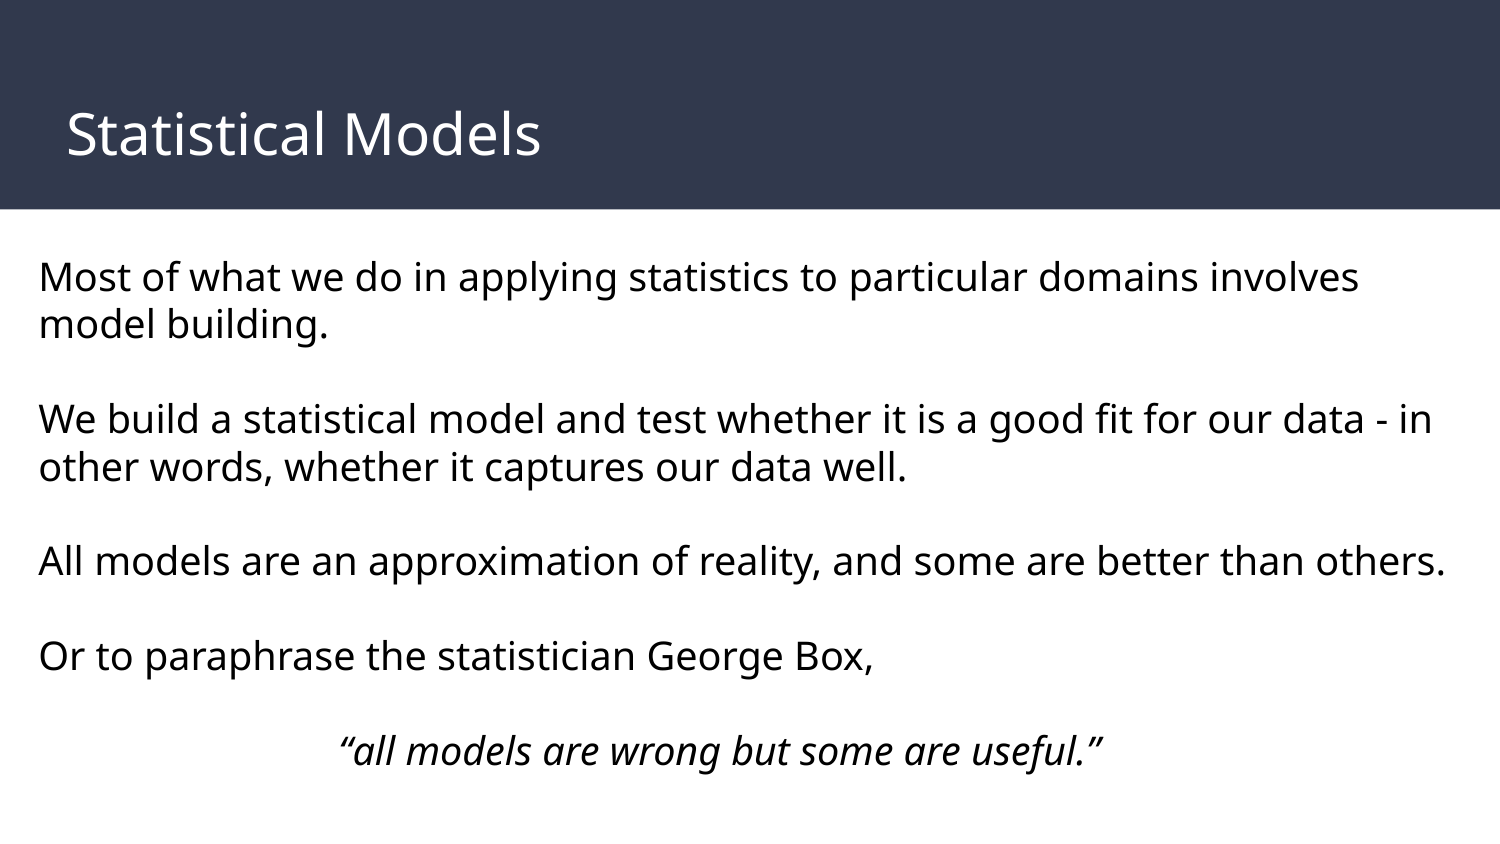

# Statistical Models
Most of what we do in applying statistics to particular domains involves model building.
We build a statistical model and test whether it is a good fit for our data - in other words, whether it captures our data well.
All models are an approximation of reality, and some are better than others.
Or to paraphrase the statistician George Box,
“all models are wrong but some are useful.”